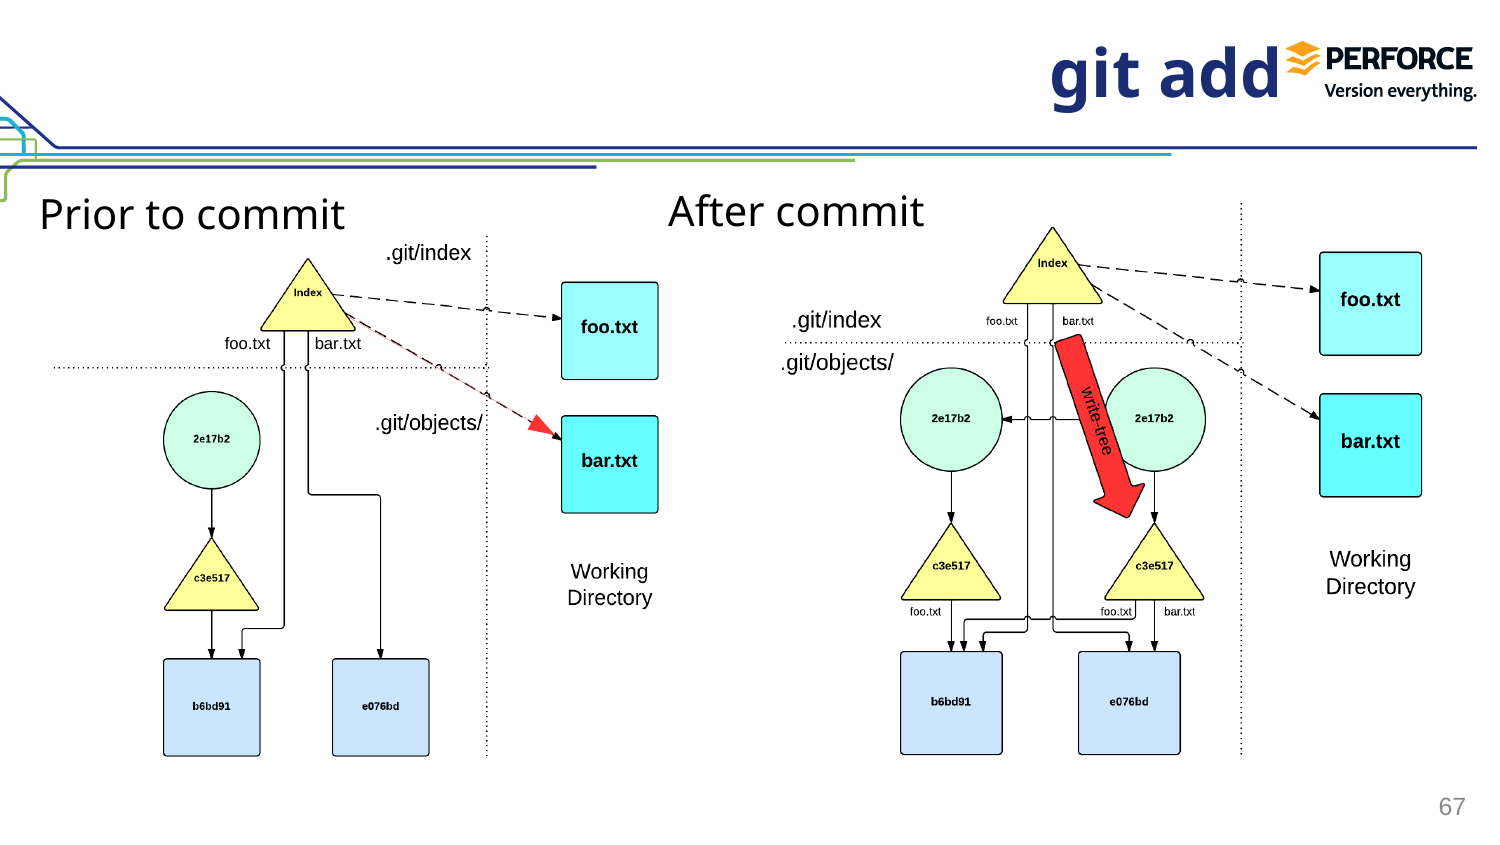

# git add
After commit
Prior to commit
foo.txt
bar.txt